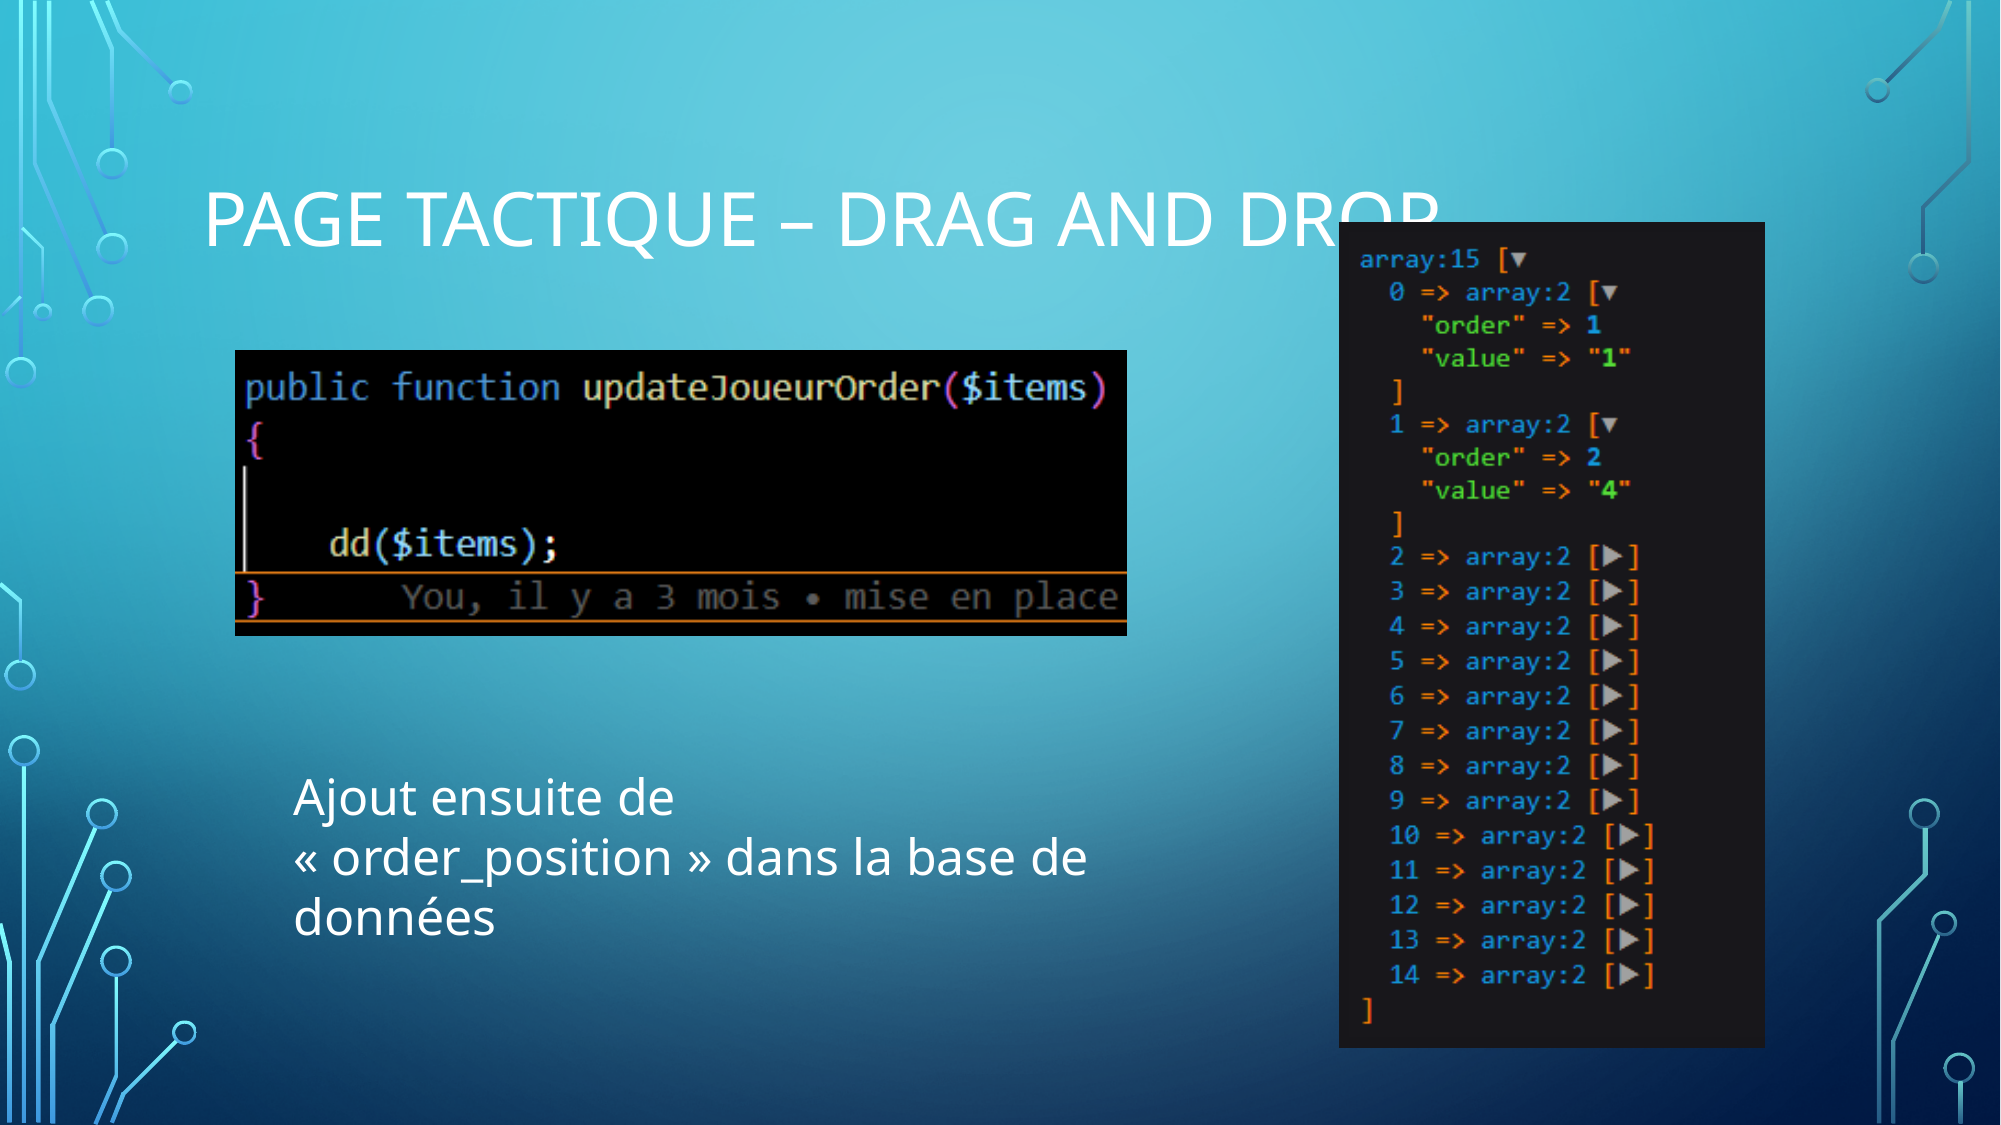

# Page tactique – drag and drop
Ajout ensuite de « order_position » dans la base de données